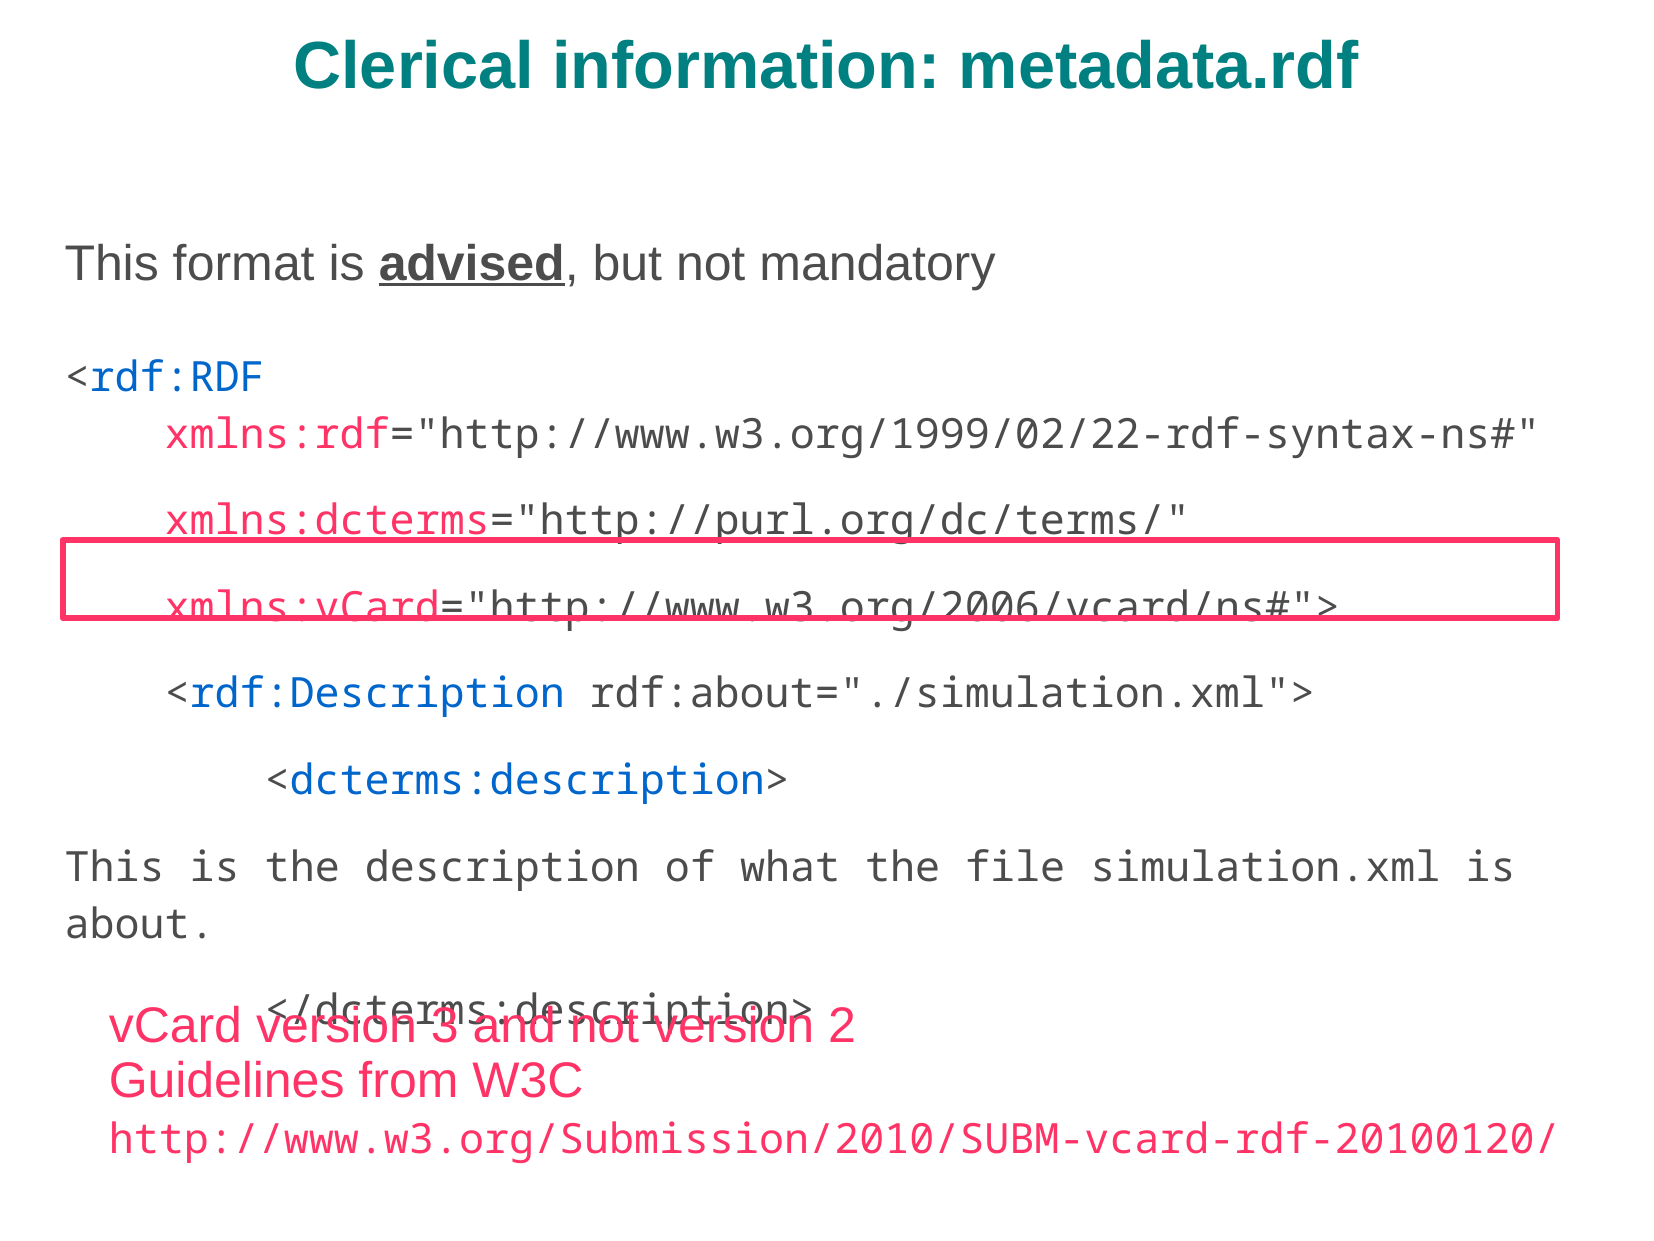

# Clerical information: metadata.rdf
This format is advised, but not mandatory
<rdf:RDF
 xmlns:rdf="http://www.w3.org/1999/02/22-rdf-syntax-ns#"
 xmlns:dcterms="http://purl.org/dc/terms/"
 xmlns:vCard="http://www.w3.org/2006/vcard/ns#">
 <rdf:Description rdf:about="./simulation.xml">
 <dcterms:description>
This is the description of what the file simulation.xml is about.
 </dcterms:description>
vCard version 3 and not version 2
Guidelines from W3C
http://www.w3.org/Submission/2010/SUBM-vcard-rdf-20100120/